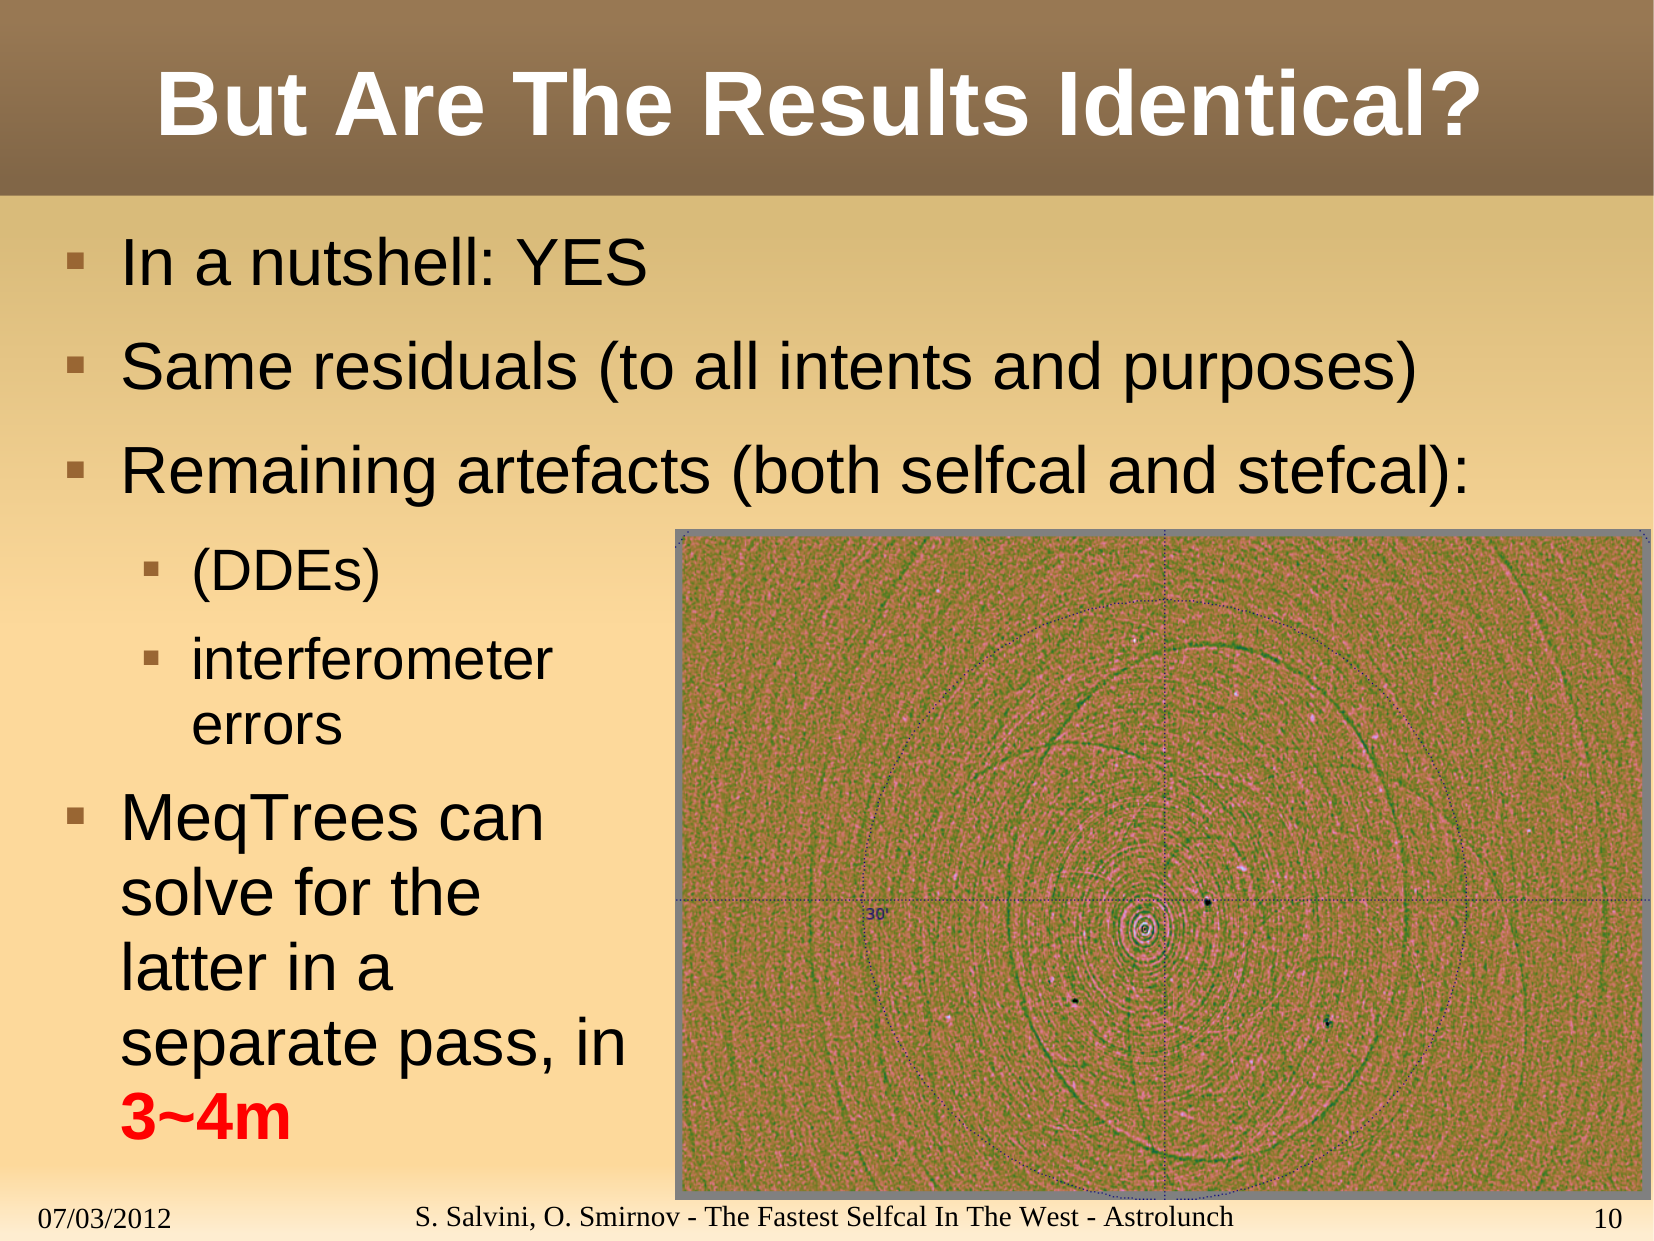

# But Are The Results Identical?
In a nutshell: YES
Same residuals (to all intents and purposes)
Remaining artefacts (both selfcal and stefcal):
(DDEs)
interferometer
errors
MeqTrees can
solve for the
latter in a
separate pass, in
3~4m
S. Salvini, O. Smirnov - The Fastest Selfcal In The West - Astrolunch
07/03/2012
10